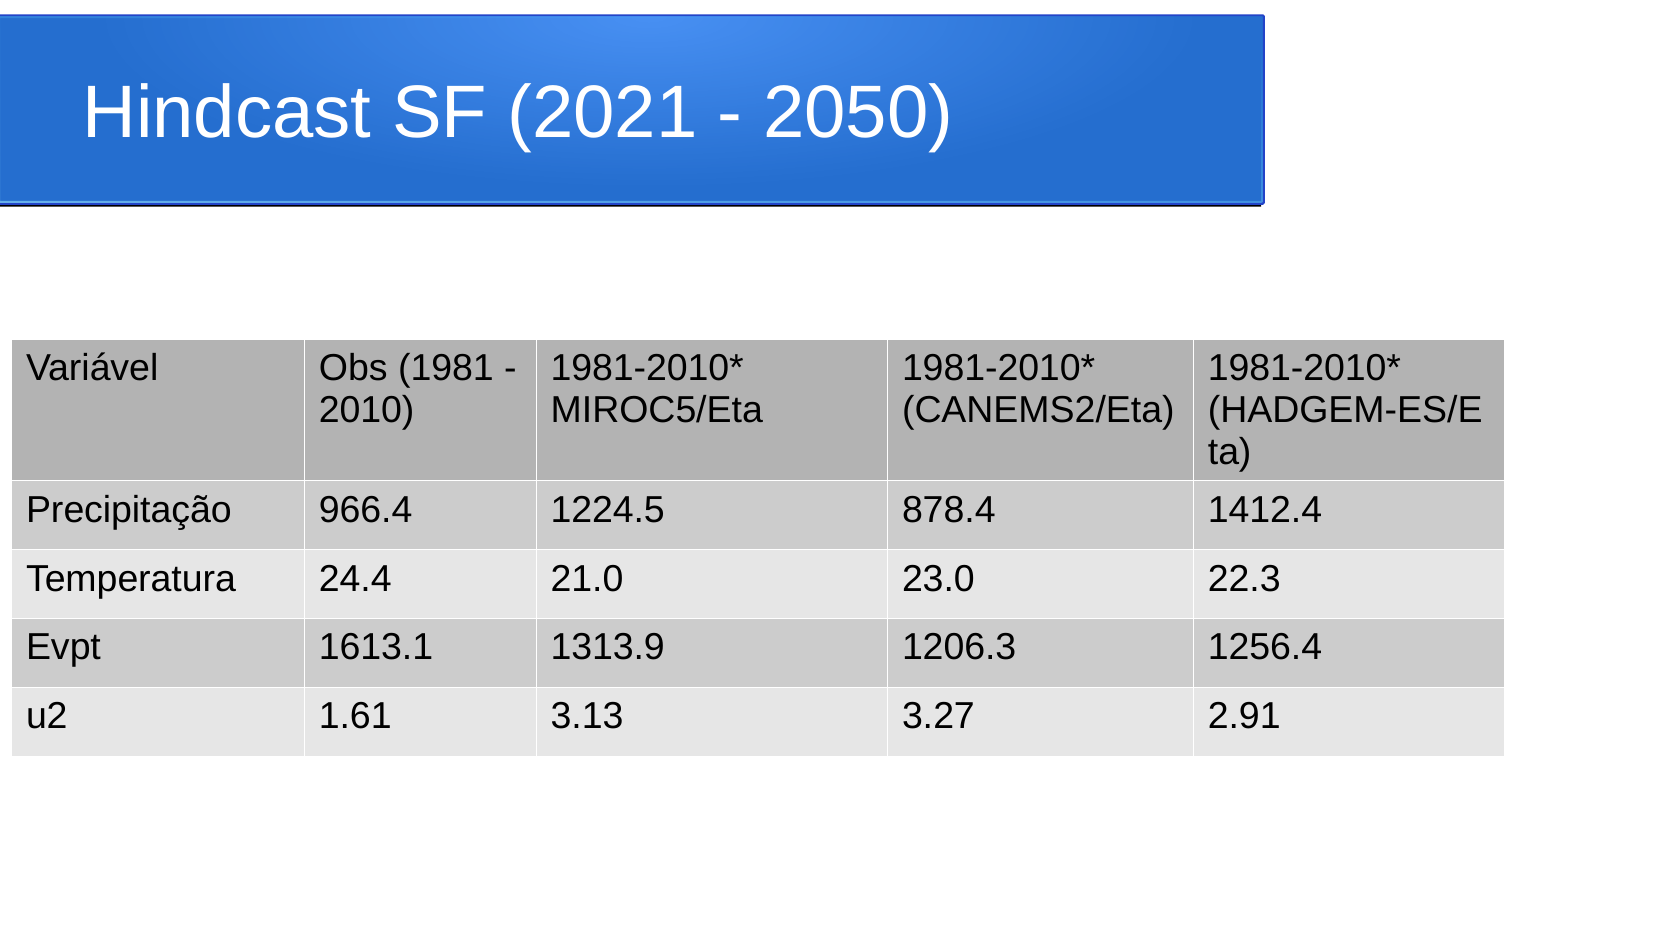

# Hindcast SF (2021 - 2050)
| Variável | Obs (1981 - 2010) | 1981-2010\* MIROC5/Eta | 1981-2010\* (CANEMS2/Eta) | 1981-2010\* (HADGEM-ES/Eta) |
| --- | --- | --- | --- | --- |
| Precipitação | 966.4 | 1224.5 | 878.4 | 1412.4 |
| Temperatura | 24.4 | 21.0 | 23.0 | 22.3 |
| Evpt | 1613.1 | 1313.9 | 1206.3 | 1256.4 |
| u2 | 1.61 | 3.13 | 3.27 | 2.91 |